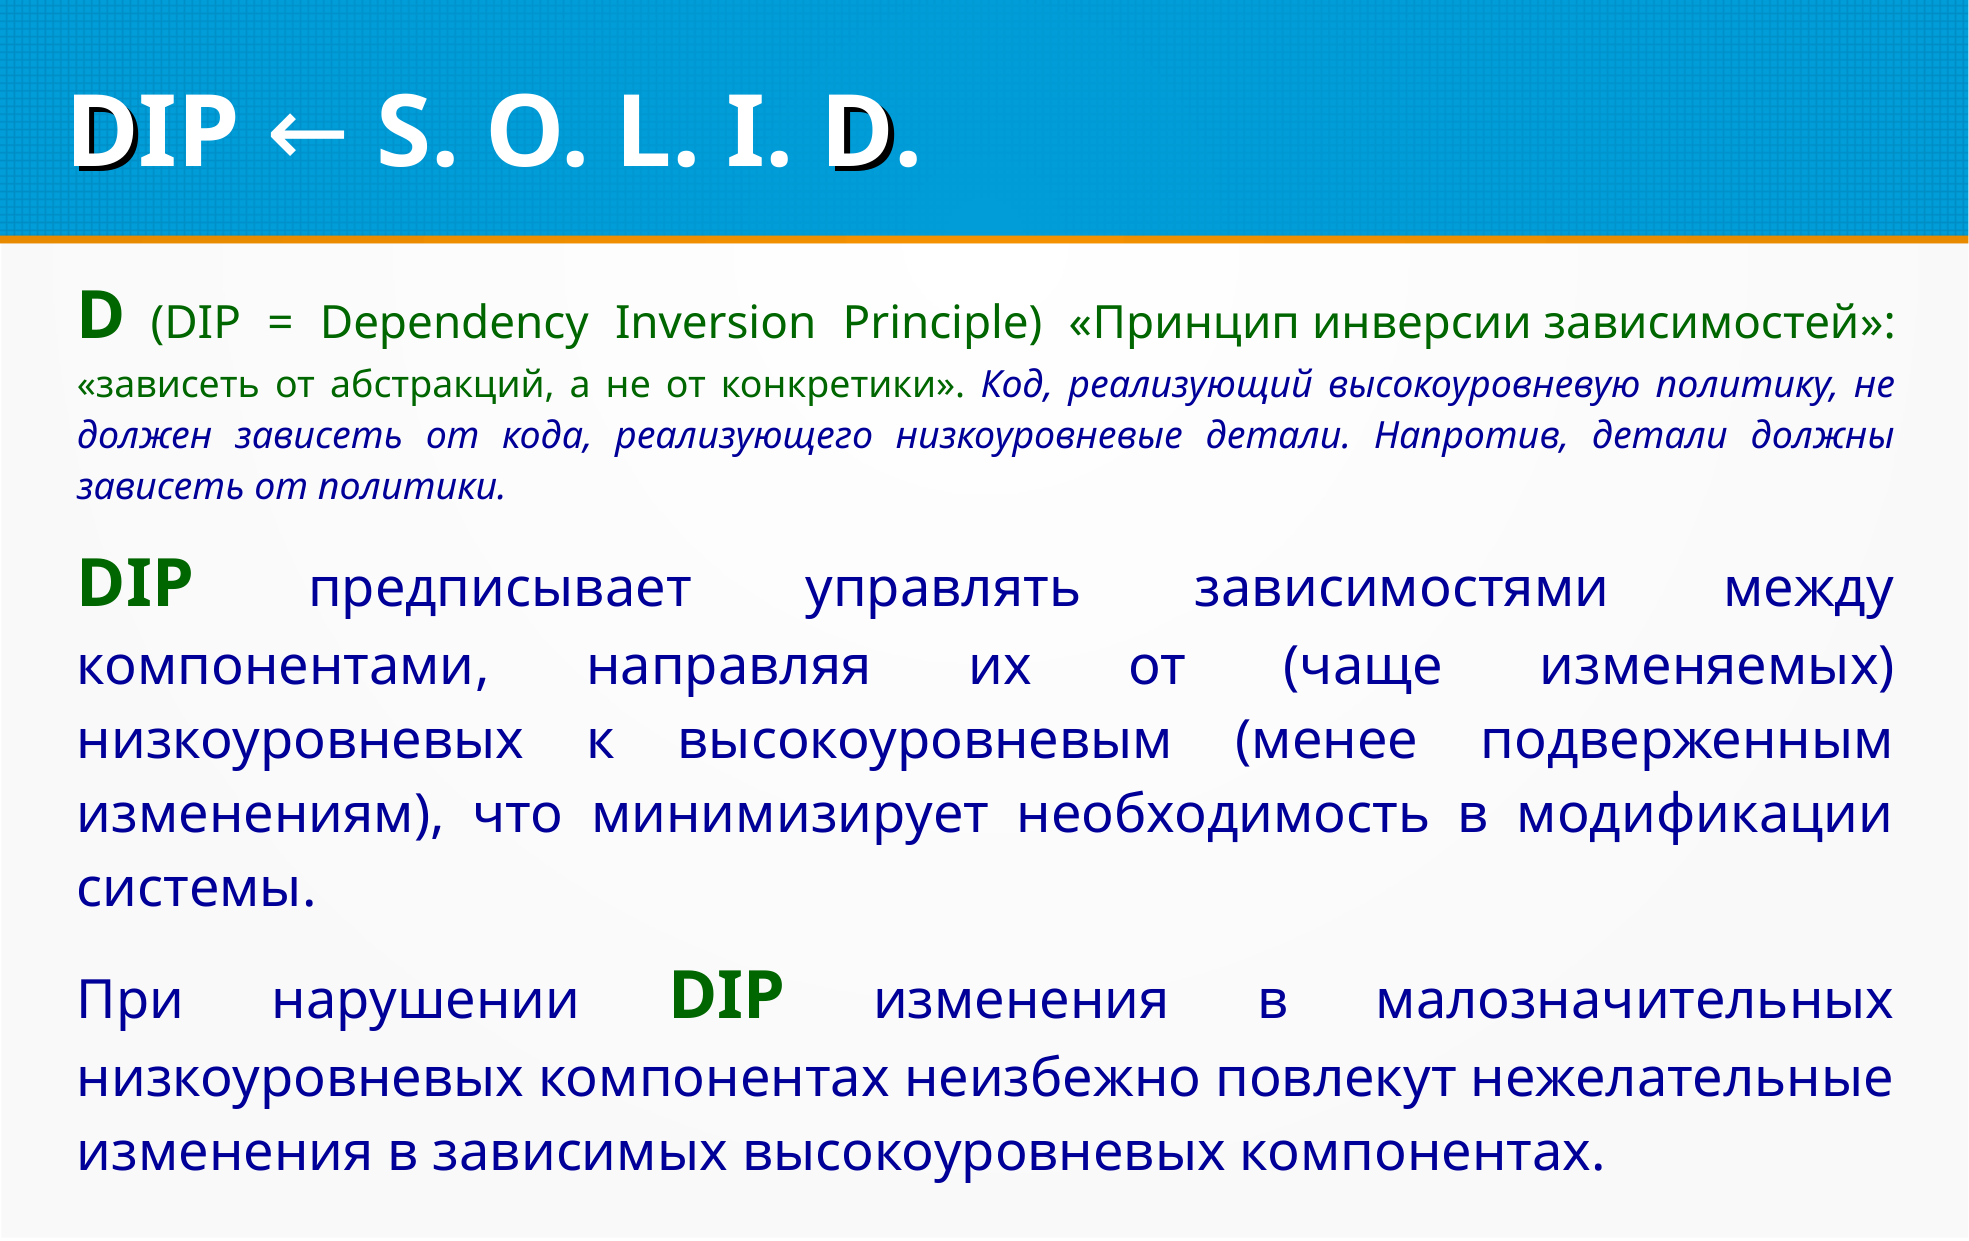

DIP ← S. O. L. I. D.
D	(DIP = Dependency Inversion Principle) «Принцип инверсии зависимостей»: «зависеть от абстракций, а не от конкретики». Код, реализующий высокоуровневую политику, не должен зависеть от кода, реализующего низкоуровневые детали. Напротив, детали должны зависеть от политики.
DIP предписывает управлять зависимостями между компонентами, направляя их от (чаще изменяемых) низкоуровневых к высокоуровневым (менее подверженным изменениям), что минимизирует необходимость в модификации системы.
При нарушении DIP изменения в малозначительных низкоуровневых компонентах неизбежно повлекут нежелательные изменения в зависимых высокоуровневых компонентах.